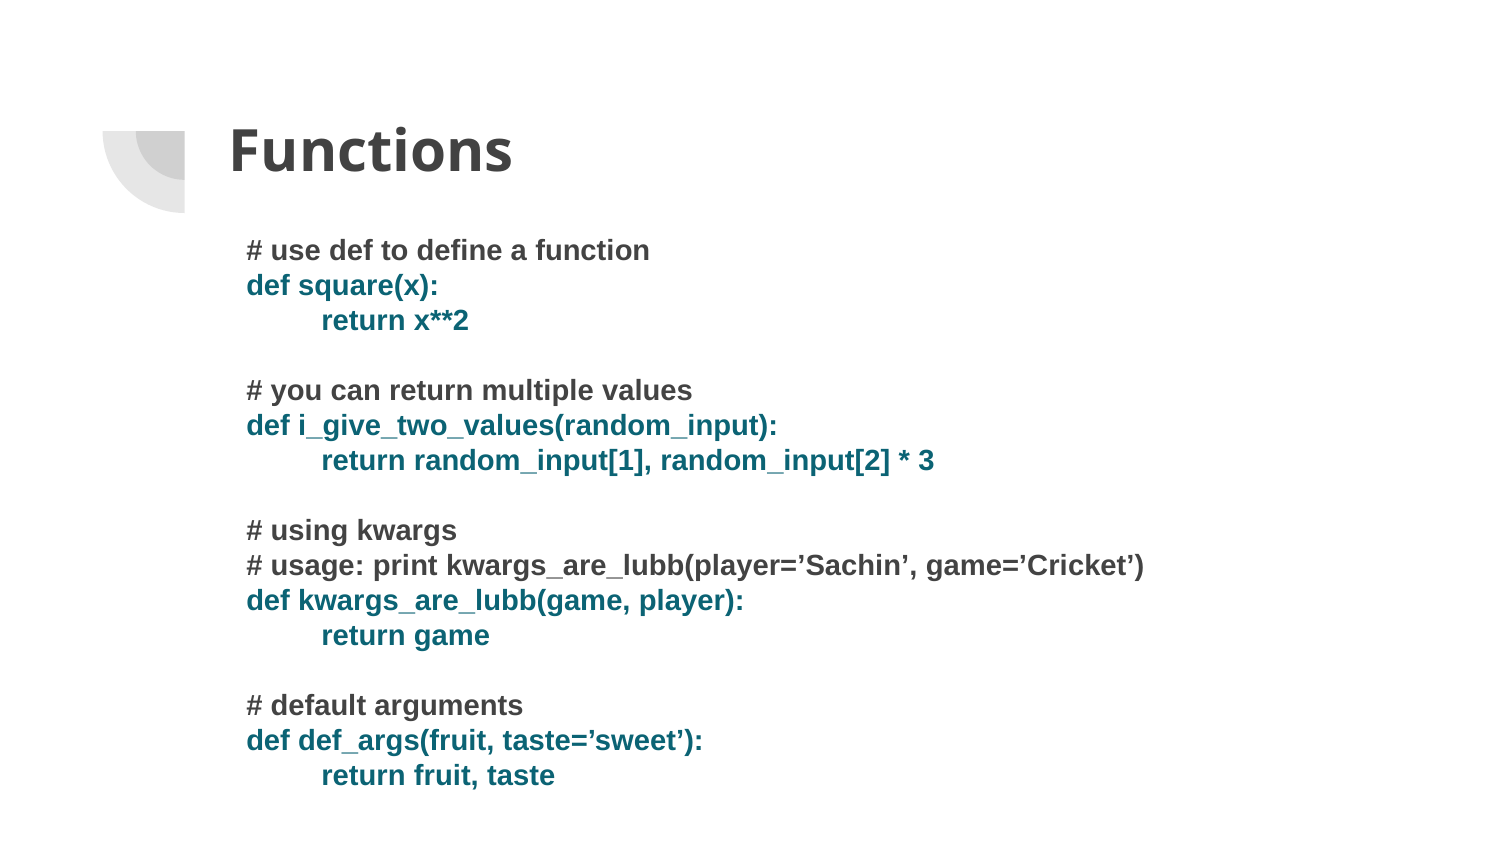

# Functions
# use def to define a function
def square(x):
	return x**2
# you can return multiple values
def i_give_two_values(random_input):
	return random_input[1], random_input[2] * 3
# using kwargs
# usage: print kwargs_are_lubb(player=’Sachin’, game=’Cricket’)
def kwargs_are_lubb(game, player):
	return game
# default arguments
def def_args(fruit, taste=’sweet’):
	return fruit, taste